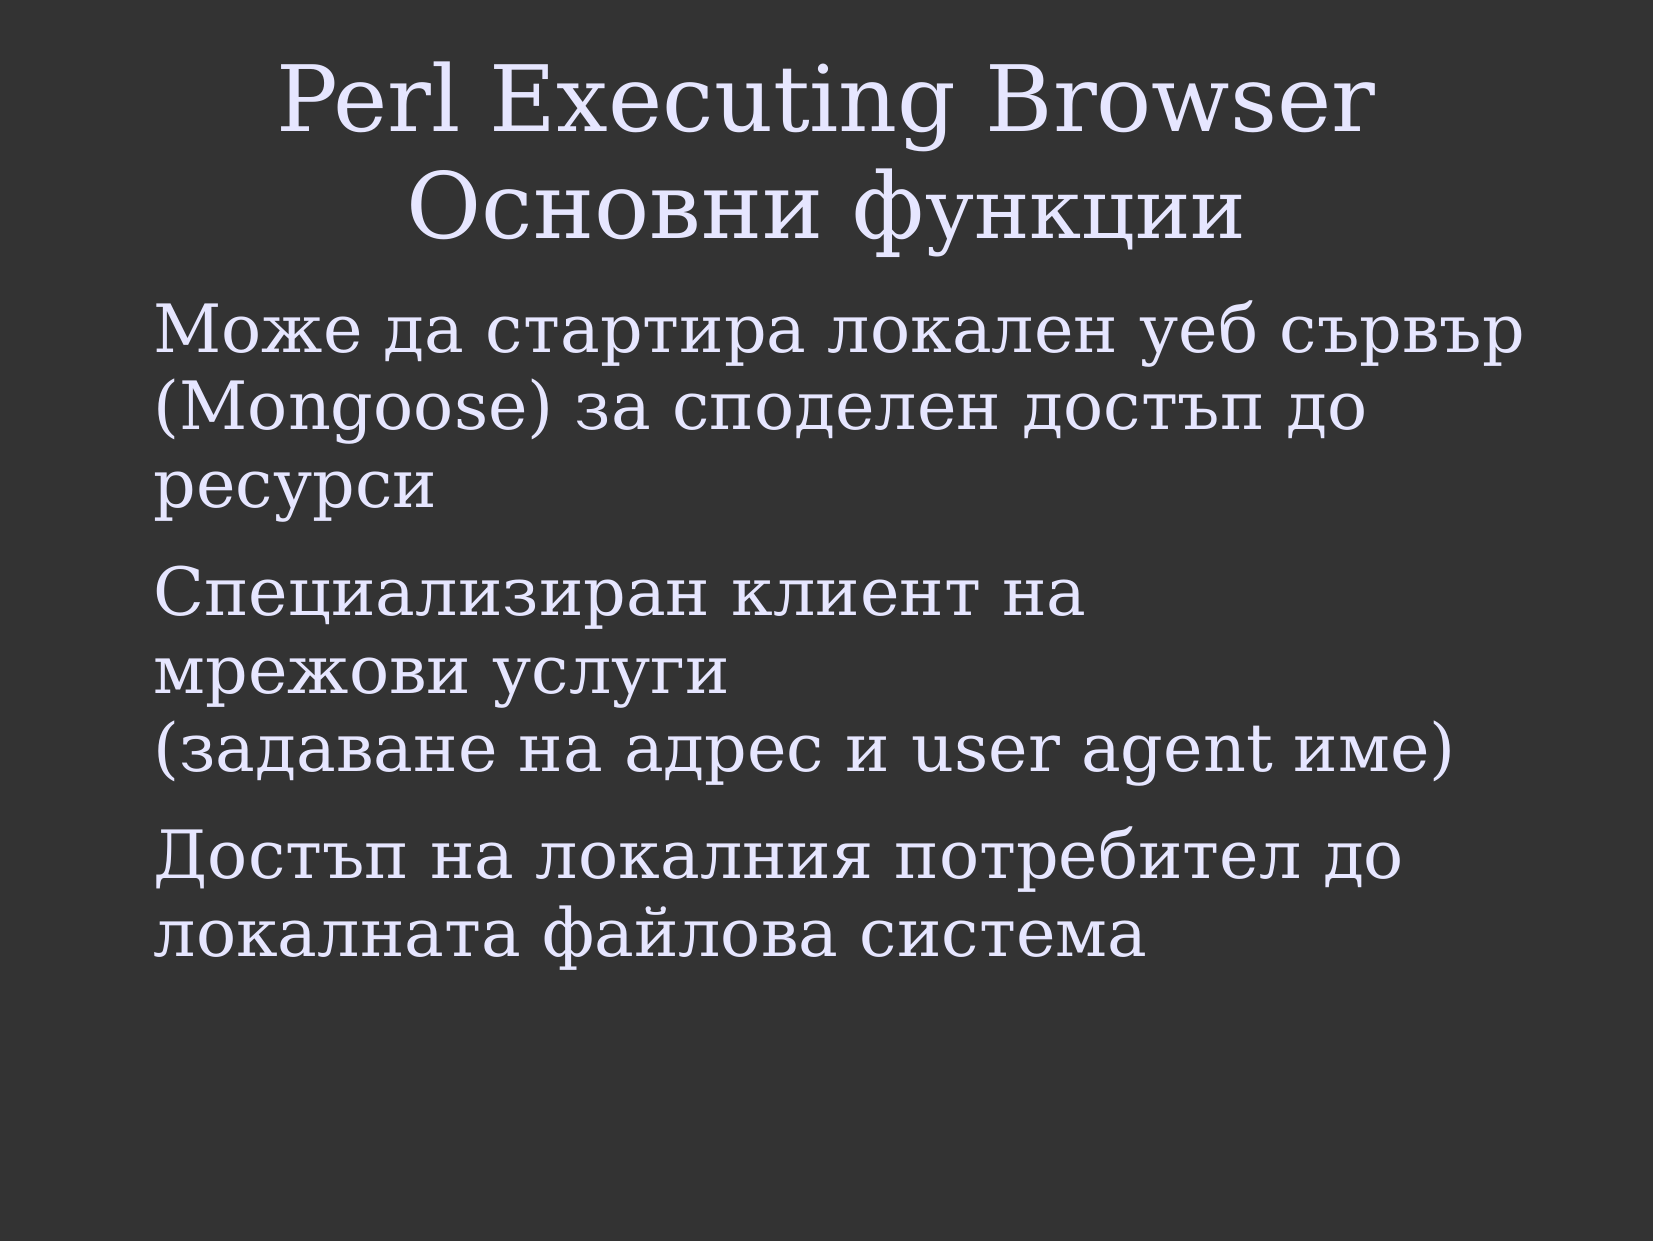

# Perl Executing Browser Основни функции
Може да стартира локален уеб сървър
(Mongoose) за споделен достъп до ресурси
Специализиран клиент на
мрежови услуги
(задаване на адрес и user agent име)
Достъп на локалния потребител до локалната файлова система